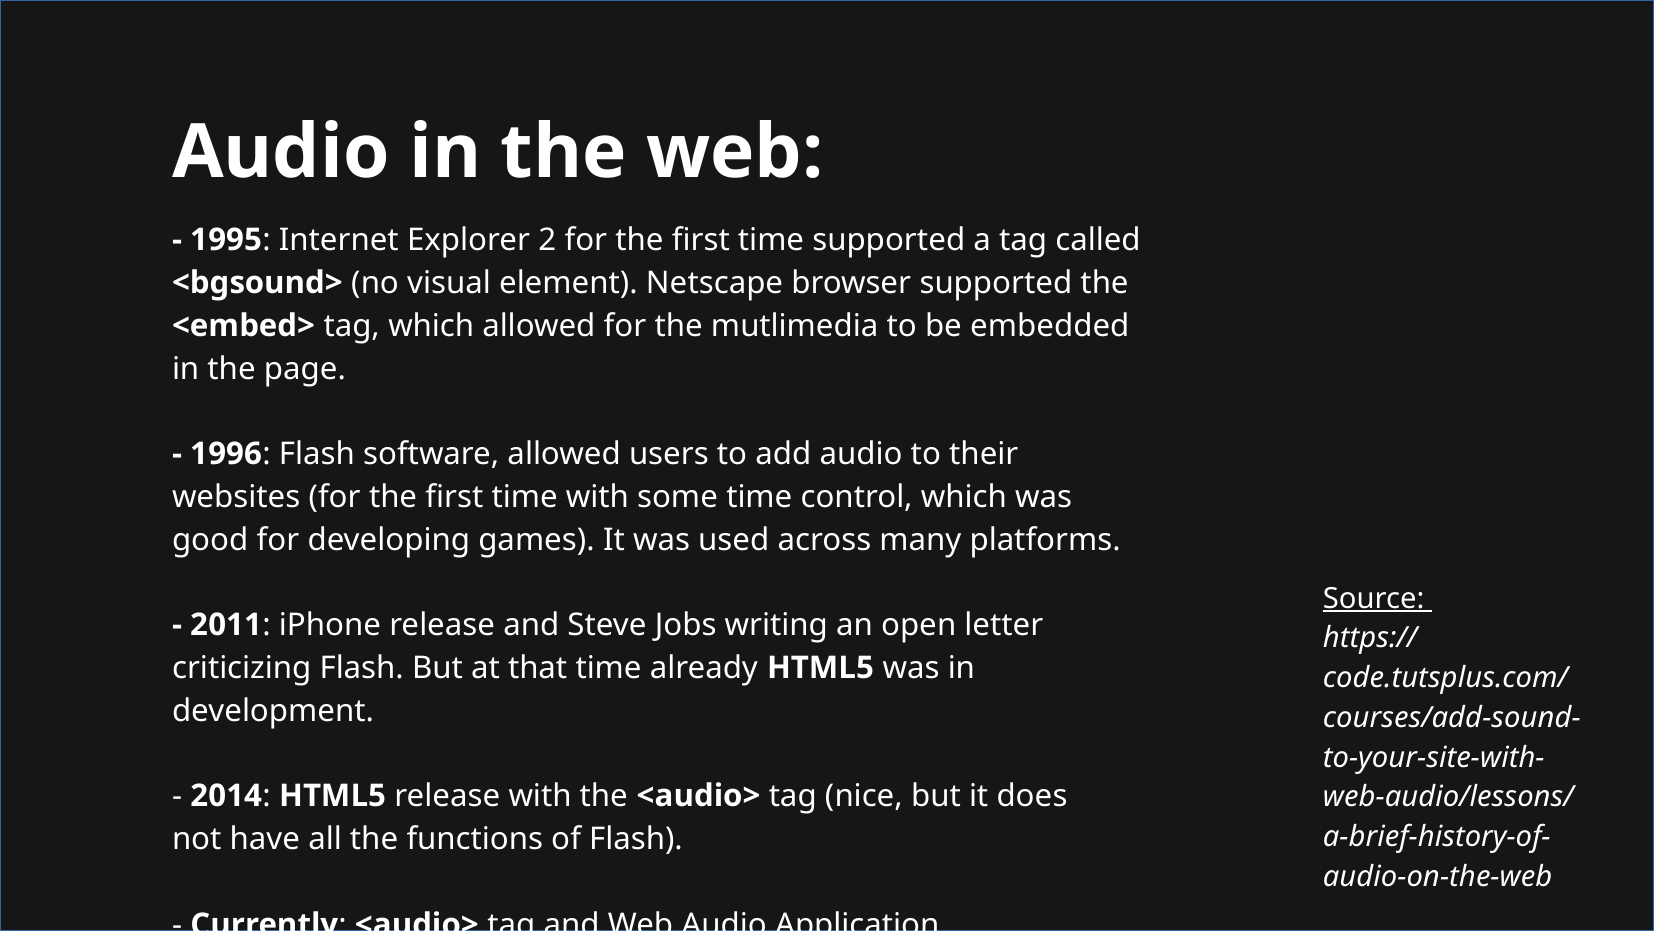

Audio in the web:
#
- 1995: Internet Explorer 2 for the first time supported a tag called <bgsound> (no visual element). Netscape browser supported the <embed> tag, which allowed for the mutlimedia to be embedded in the page.
- 1996: Flash software, allowed users to add audio to their websites (for the first time with some time control, which was good for developing games). It was used across many platforms.
- 2011: iPhone release and Steve Jobs writing an open letter criticizing Flash. But at that time already HTML5 was in development.
- 2014: HTML5 release with the <audio> tag (nice, but it does
not have all the functions of Flash).
- Currently: <audio> tag and Web Audio Application
Programming Interface (Web Audio API)
Source:
https://code.tutsplus.com/courses/add-sound-to-your-site-with-web-audio/lessons/a-brief-history-of-audio-on-the-web